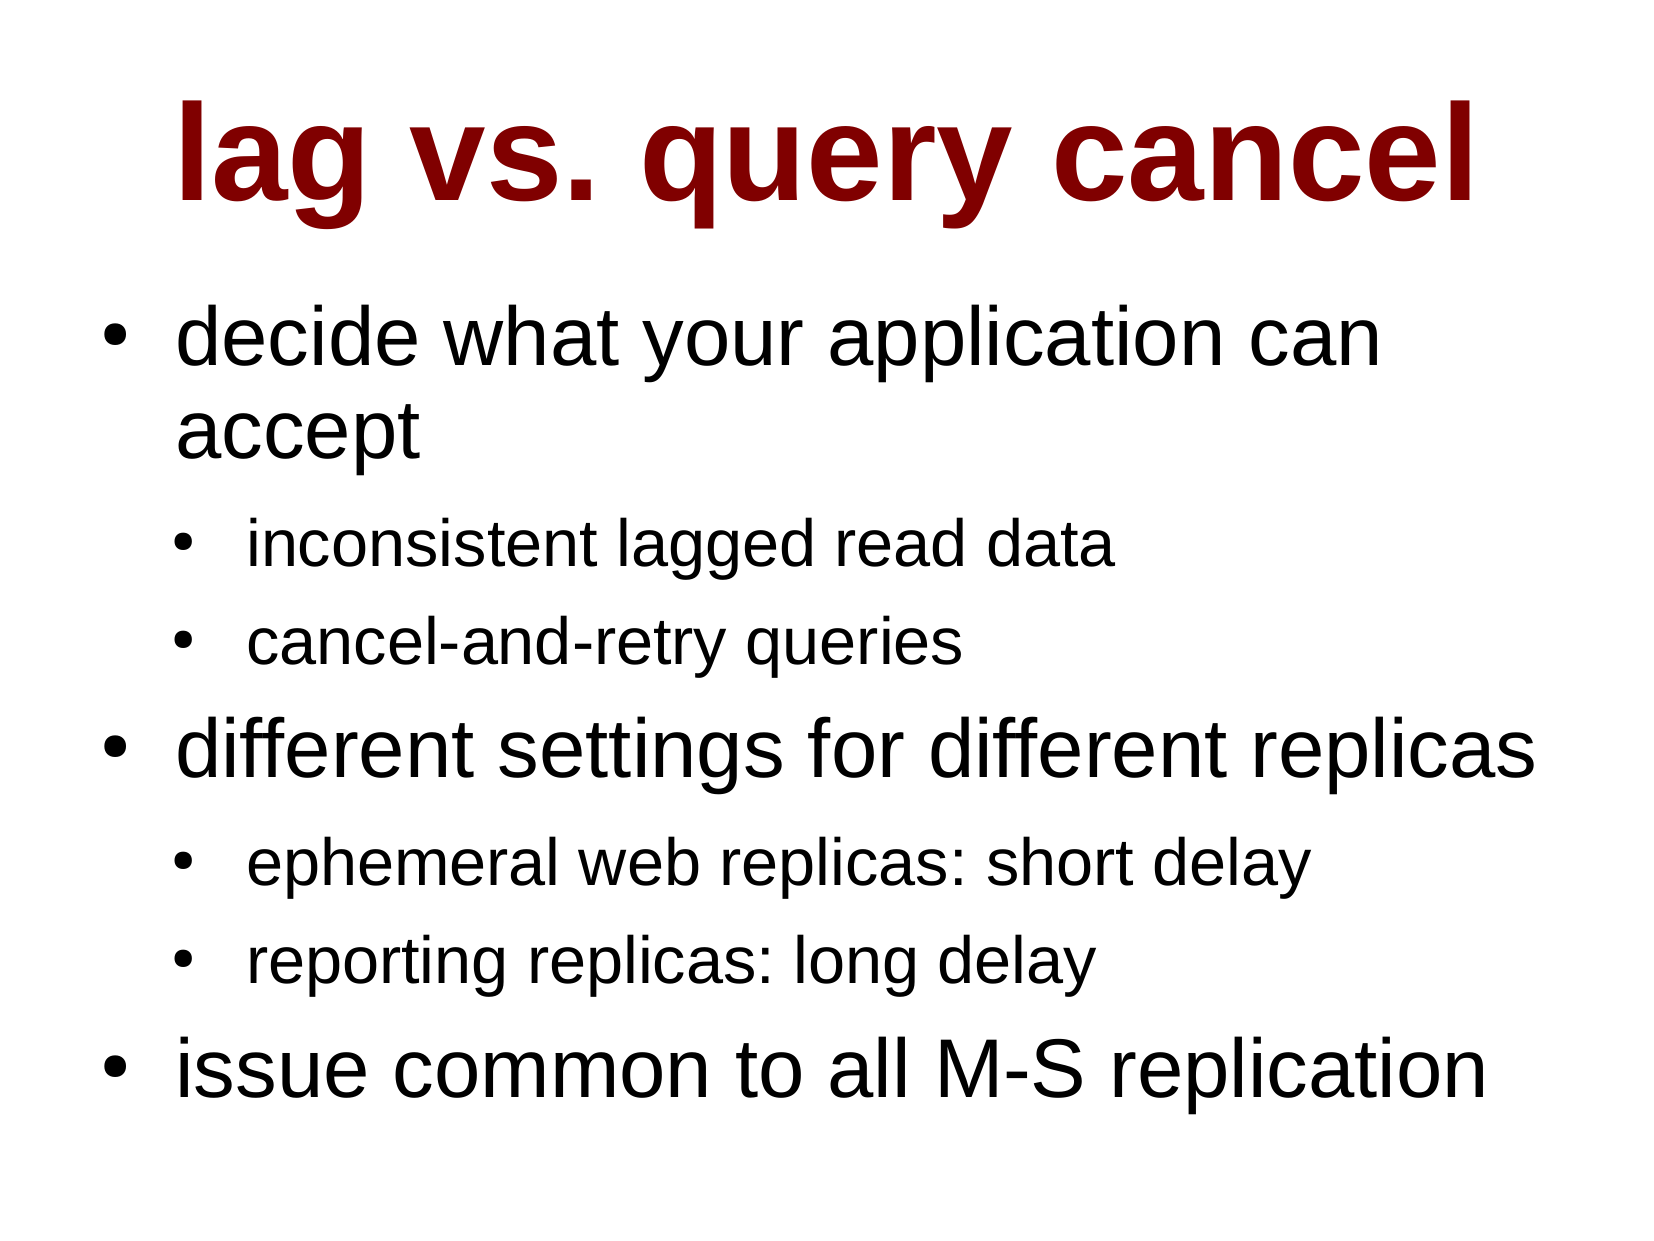

# lag vs. query cancel
decide what your application can accept
inconsistent lagged read data
cancel-and-retry queries
different settings for different replicas
ephemeral web replicas: short delay
reporting replicas: long delay
issue common to all M-S replication